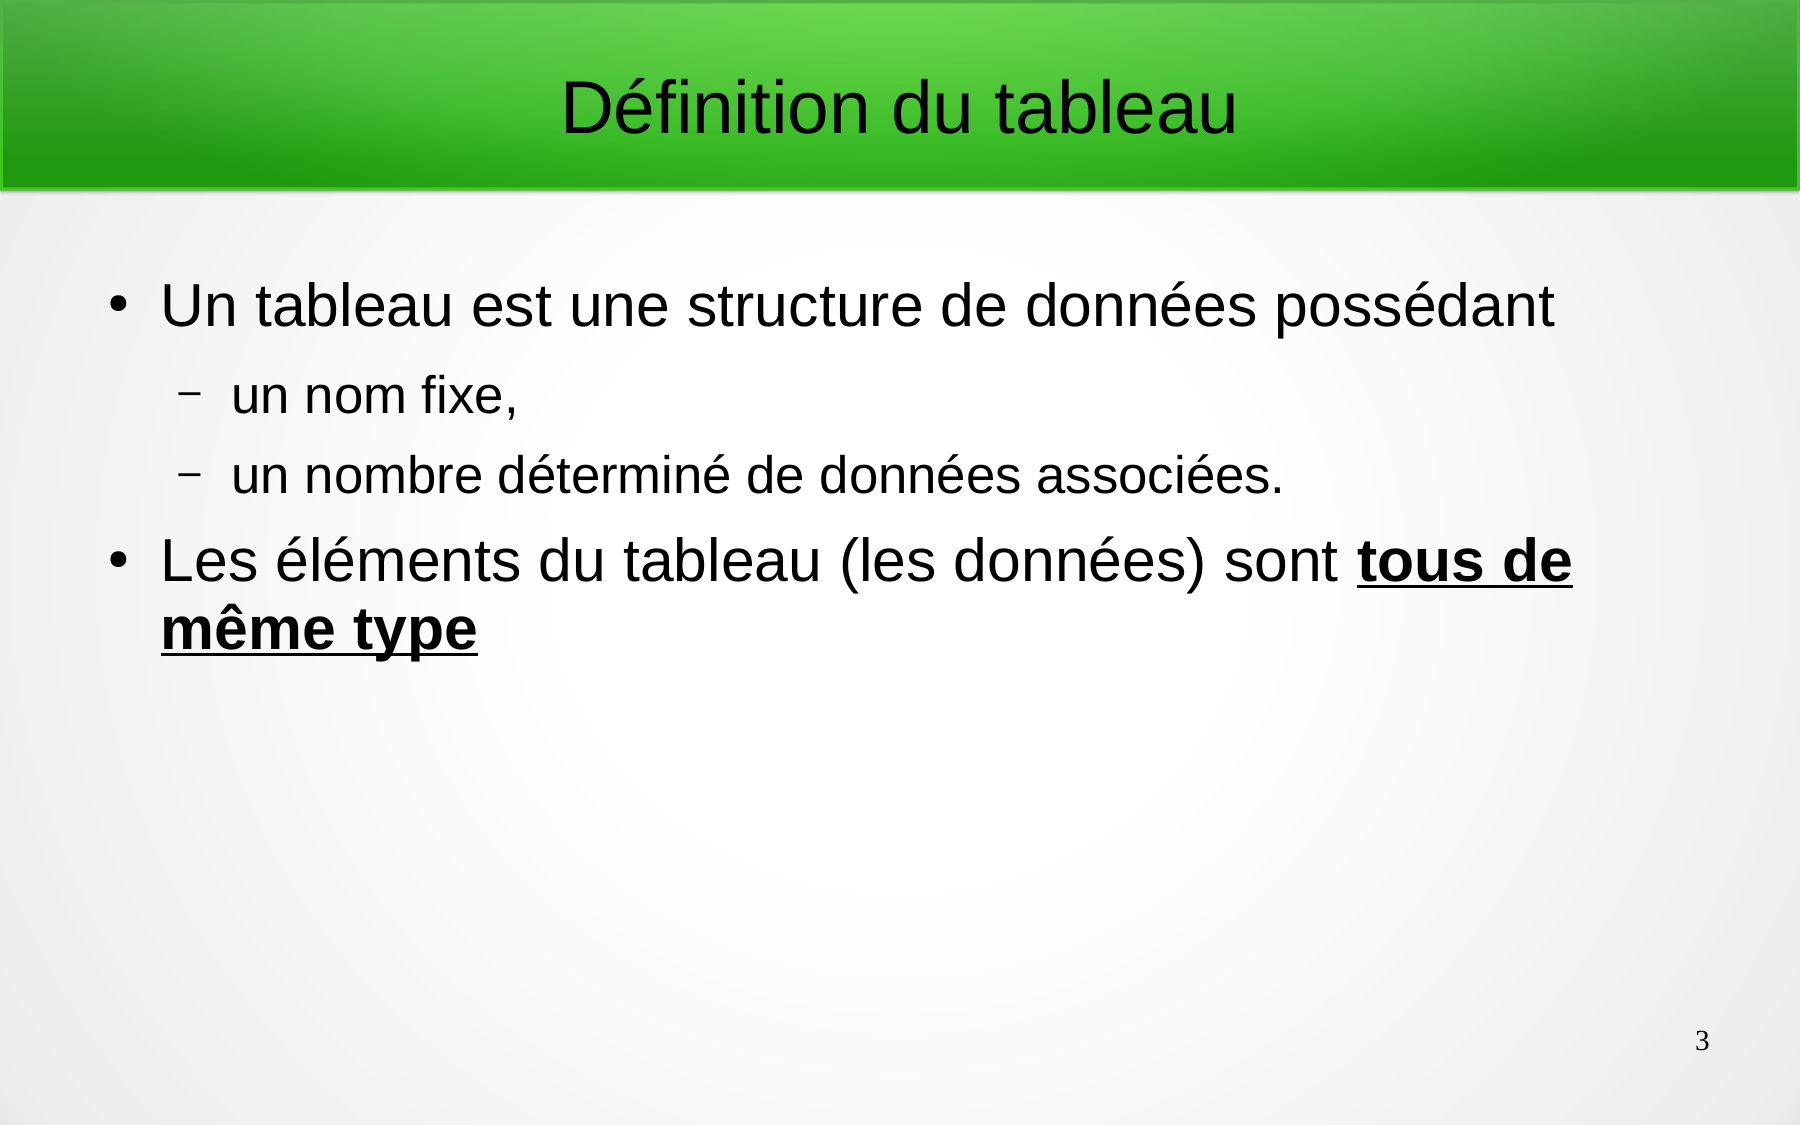

# Définition du tableau
Un tableau est une structure de données possédant
un nom fixe,
un nombre déterminé de données associées.
Les éléments du tableau (les données) sont tous de même type
3